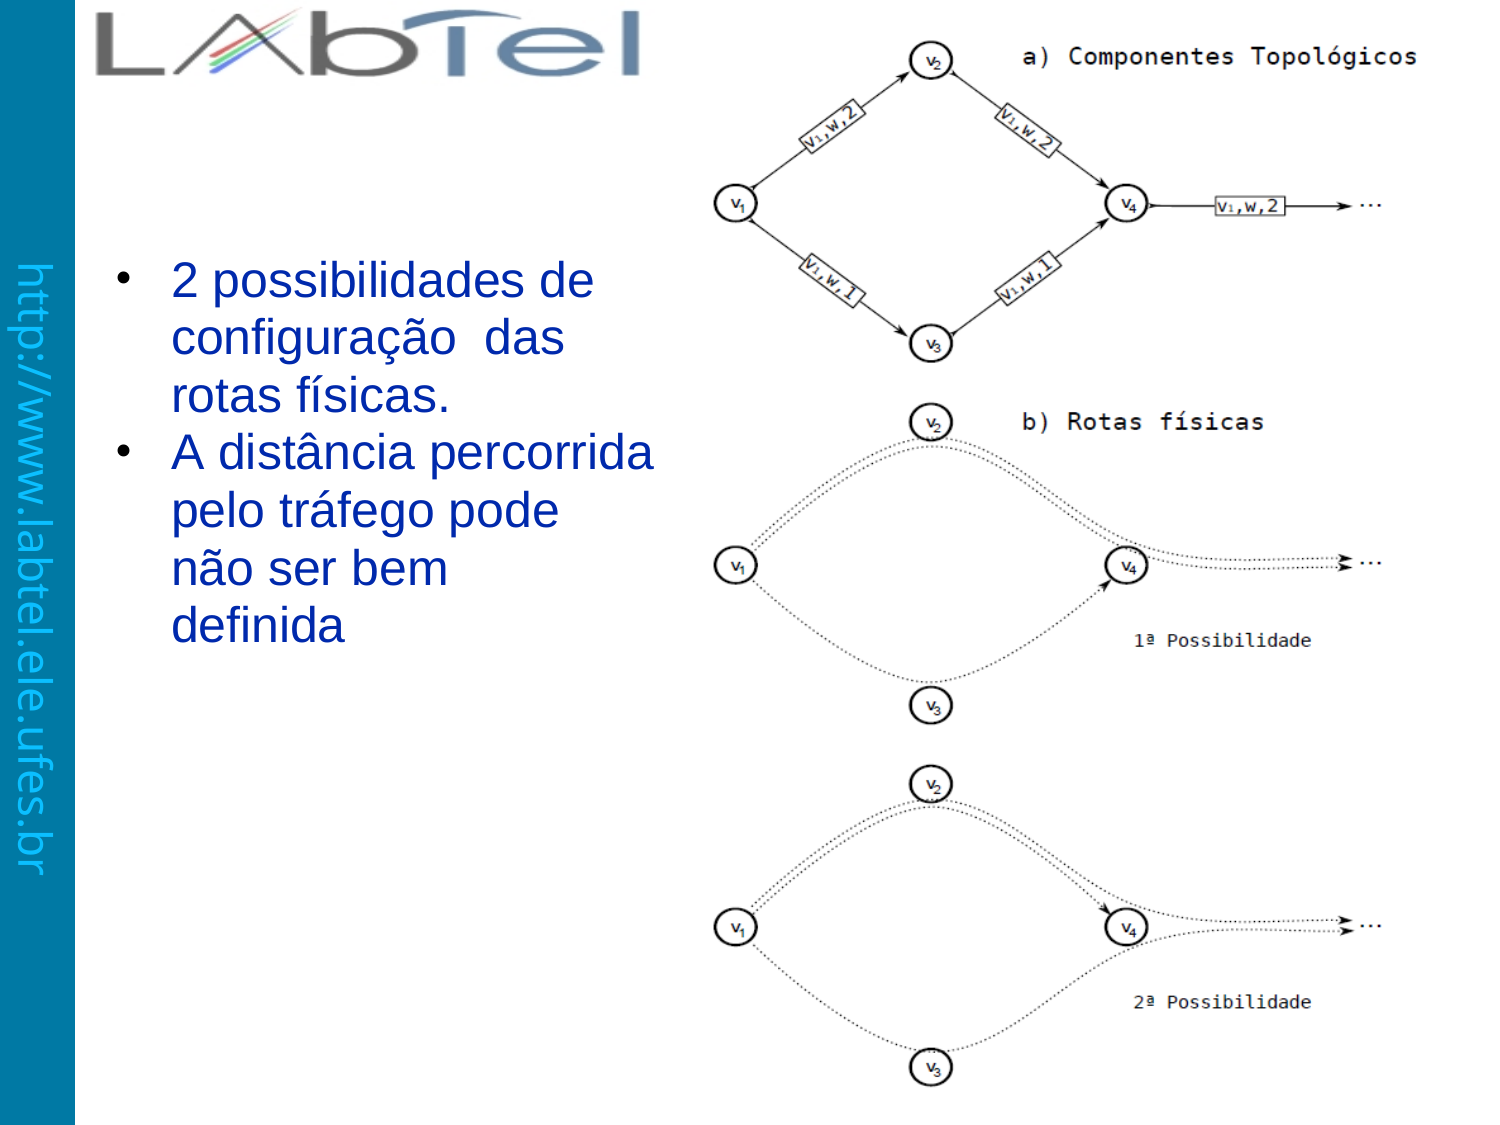

#
2 possibilidades de
configuração das
rotas físicas.
A distância percorrida
pelo tráfego pode
não ser bem
definida